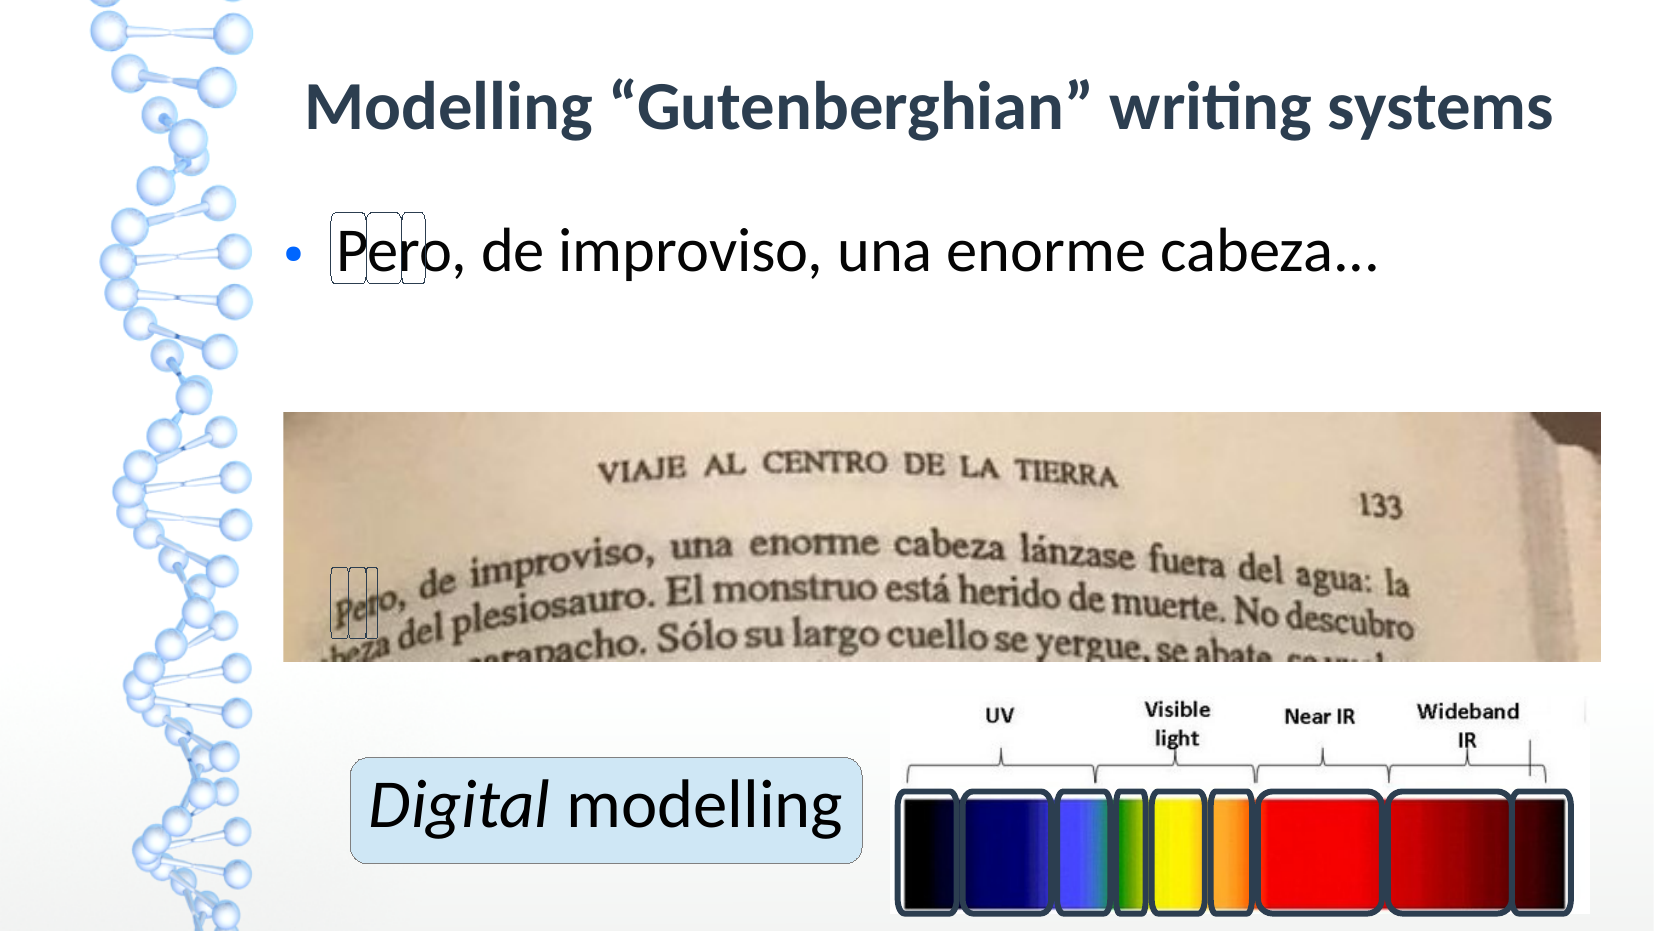

Modelling “Gutenberghian” writing systems
# Pero, de improviso, una enorme cabeza...
Digital modelling